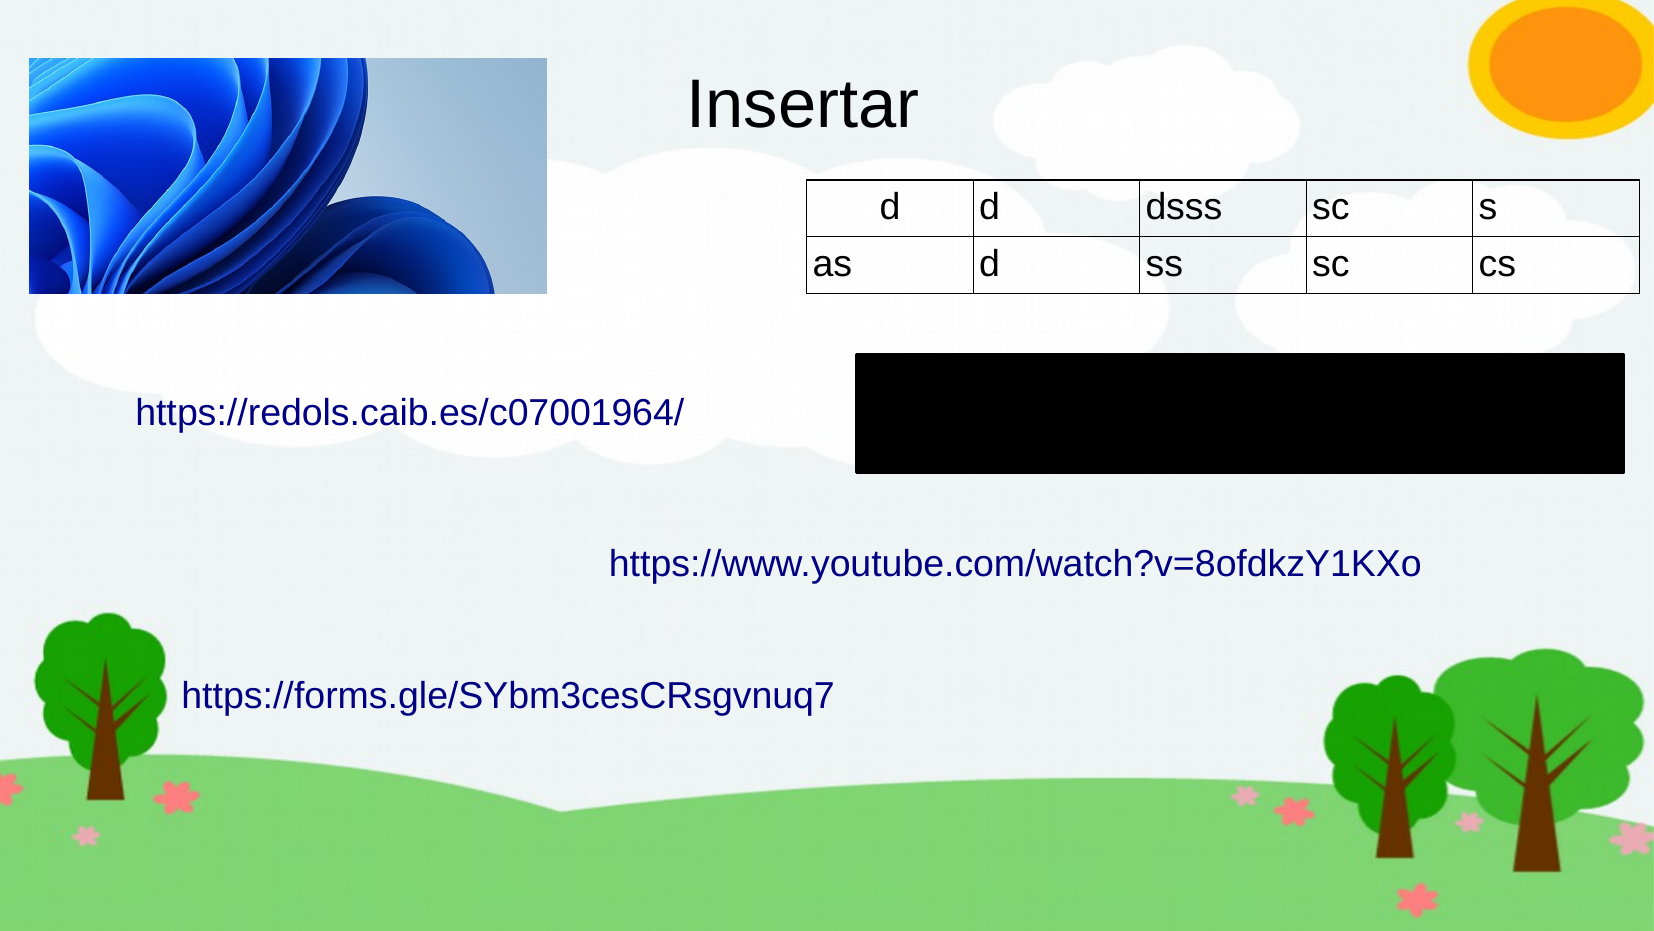

# Insertar
| d | d | dsss | sc | s |
| --- | --- | --- | --- | --- |
| as | d | ss | sc | cs |
https://redols.caib.es/c07001964/
https://www.youtube.com/watch?v=8ofdkzY1KXo
https://forms.gle/SYbm3cesCRsgvnuq7